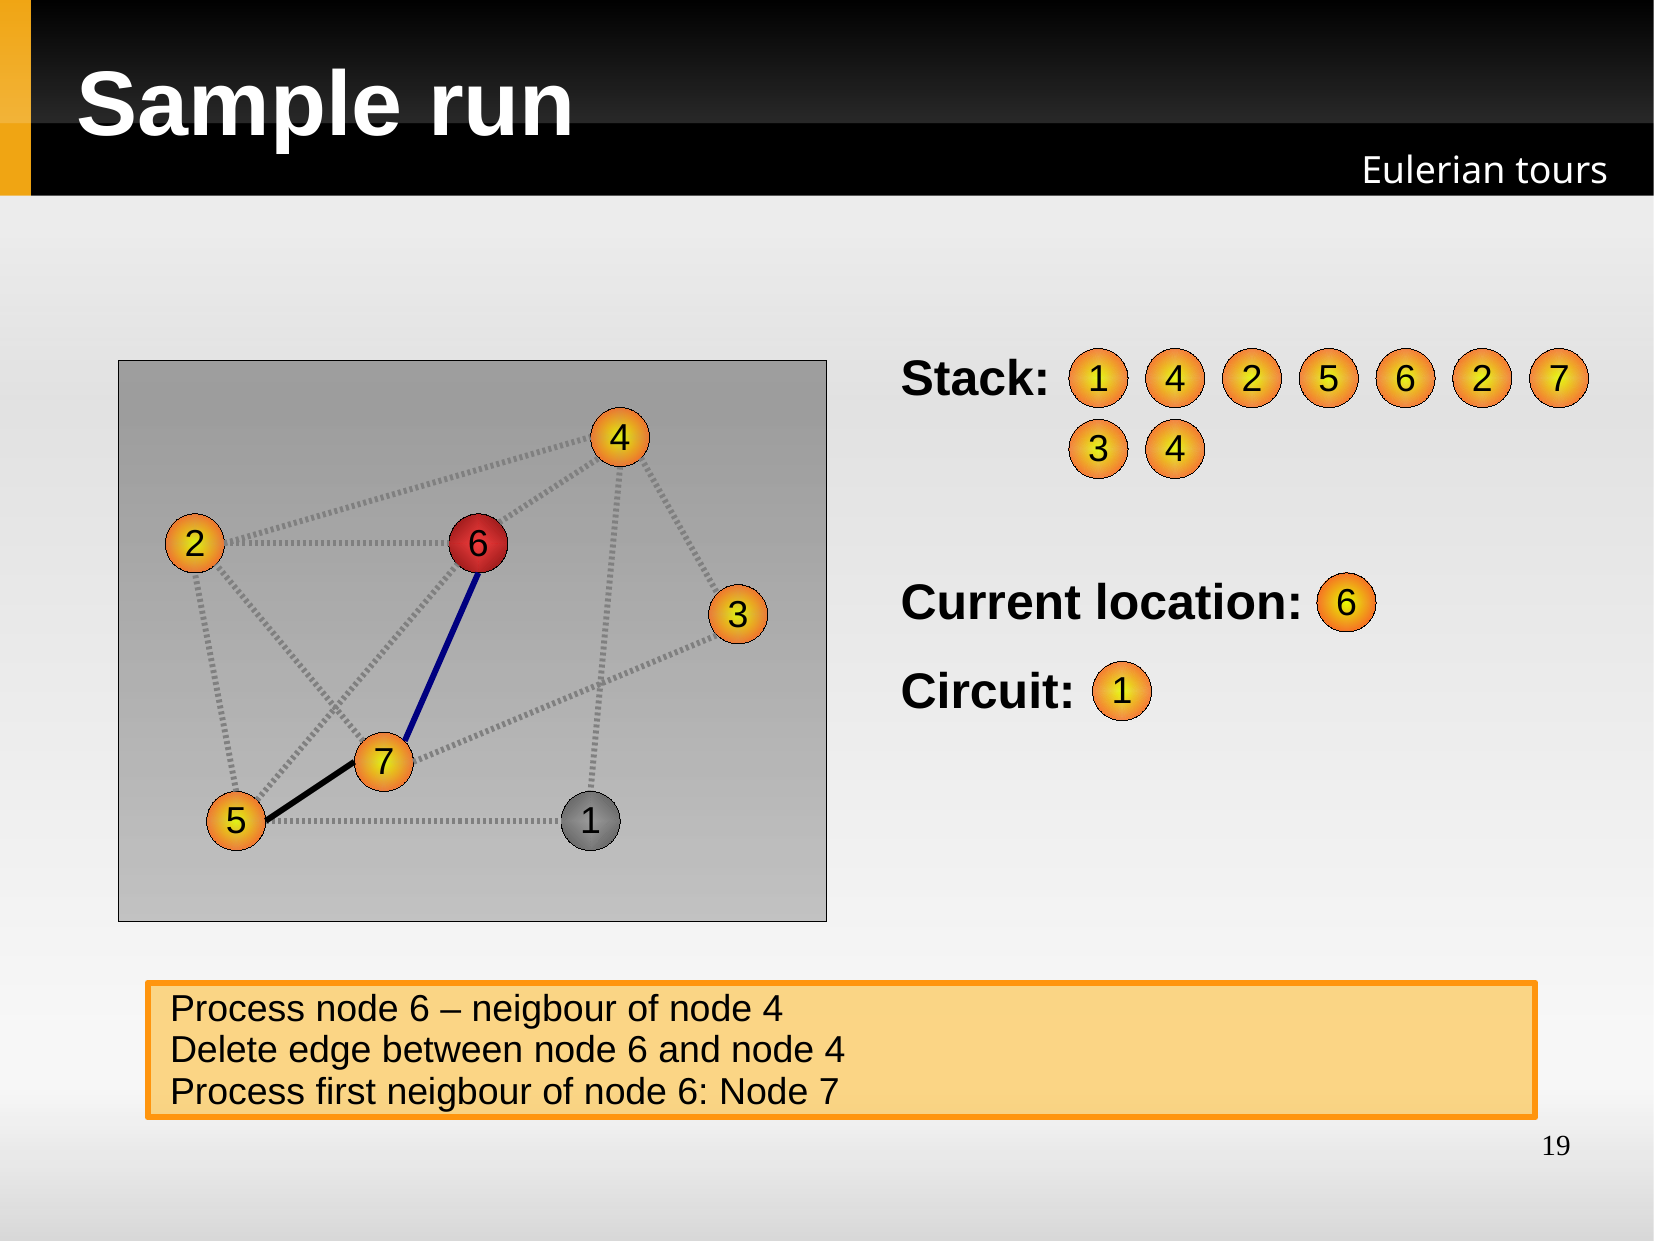

# Sample run
Stack:
1
4
2
5
6
2
7
4
3
4
2
6
Current location:
6
6
3
Circuit:
1
7
5
1
 Process node 6 – neigbour of node 4
 Delete edge between node 6 and node 4
 Process first neigbour of node 6: Node 7
19